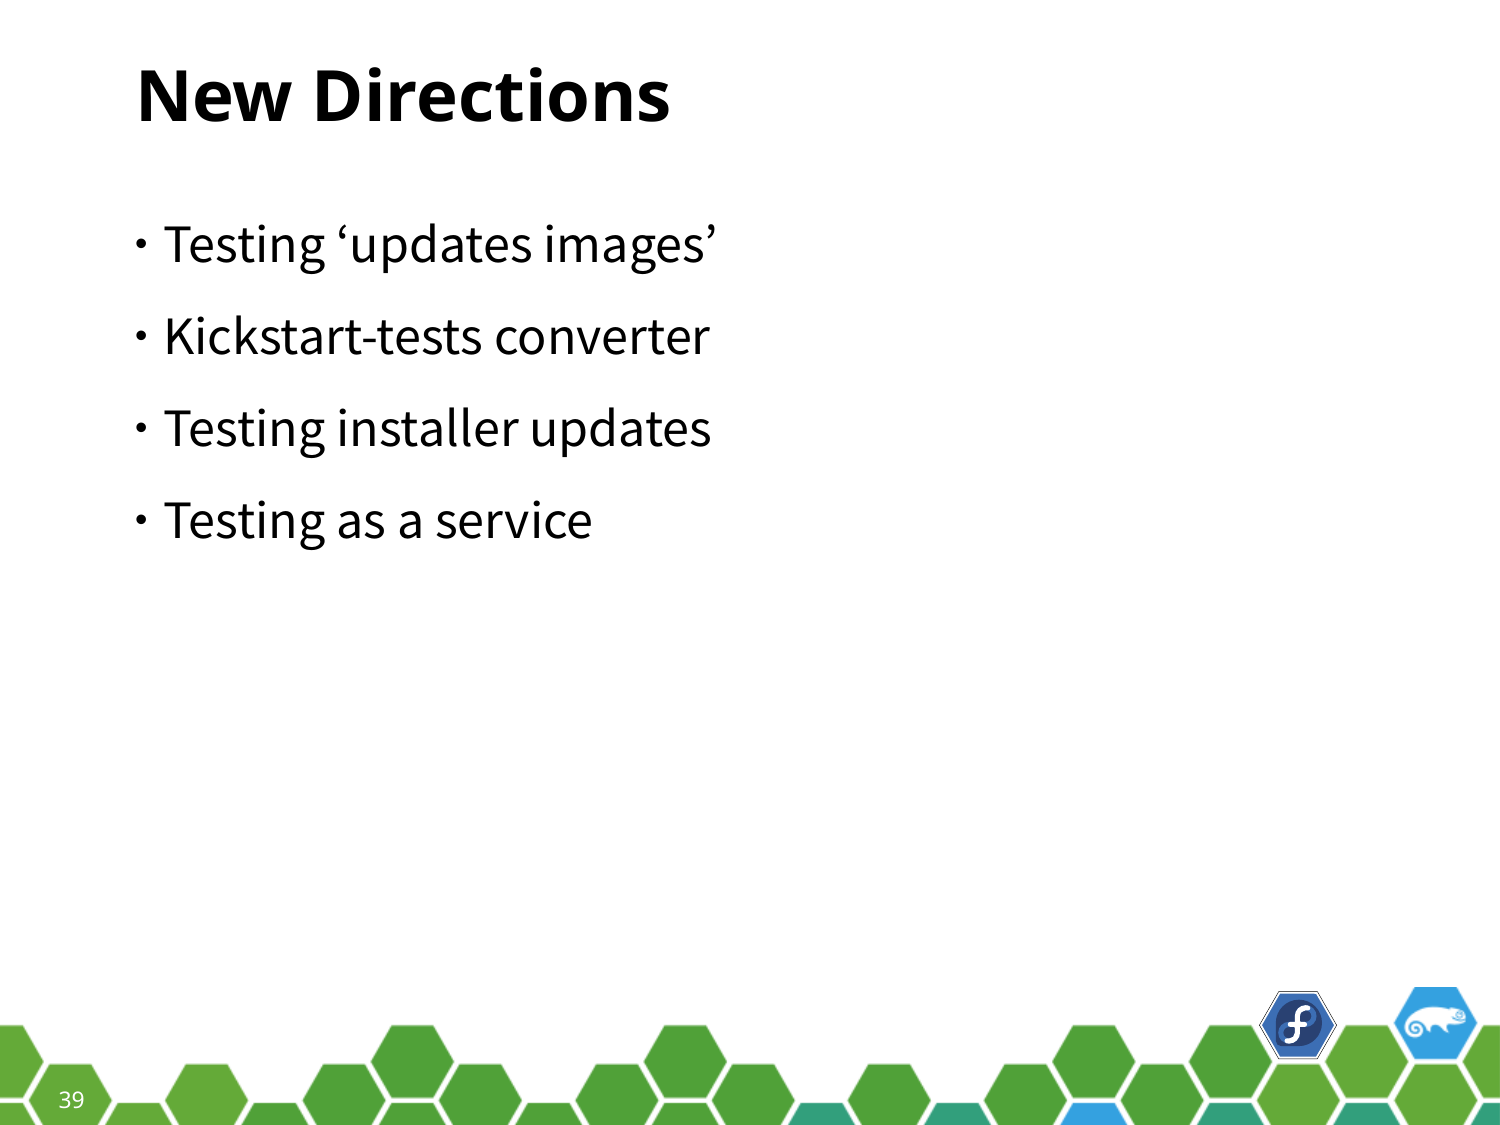

# New Directions
Testing ‘updates images’
Kickstart-tests converter
Testing installer updates
Testing as a service